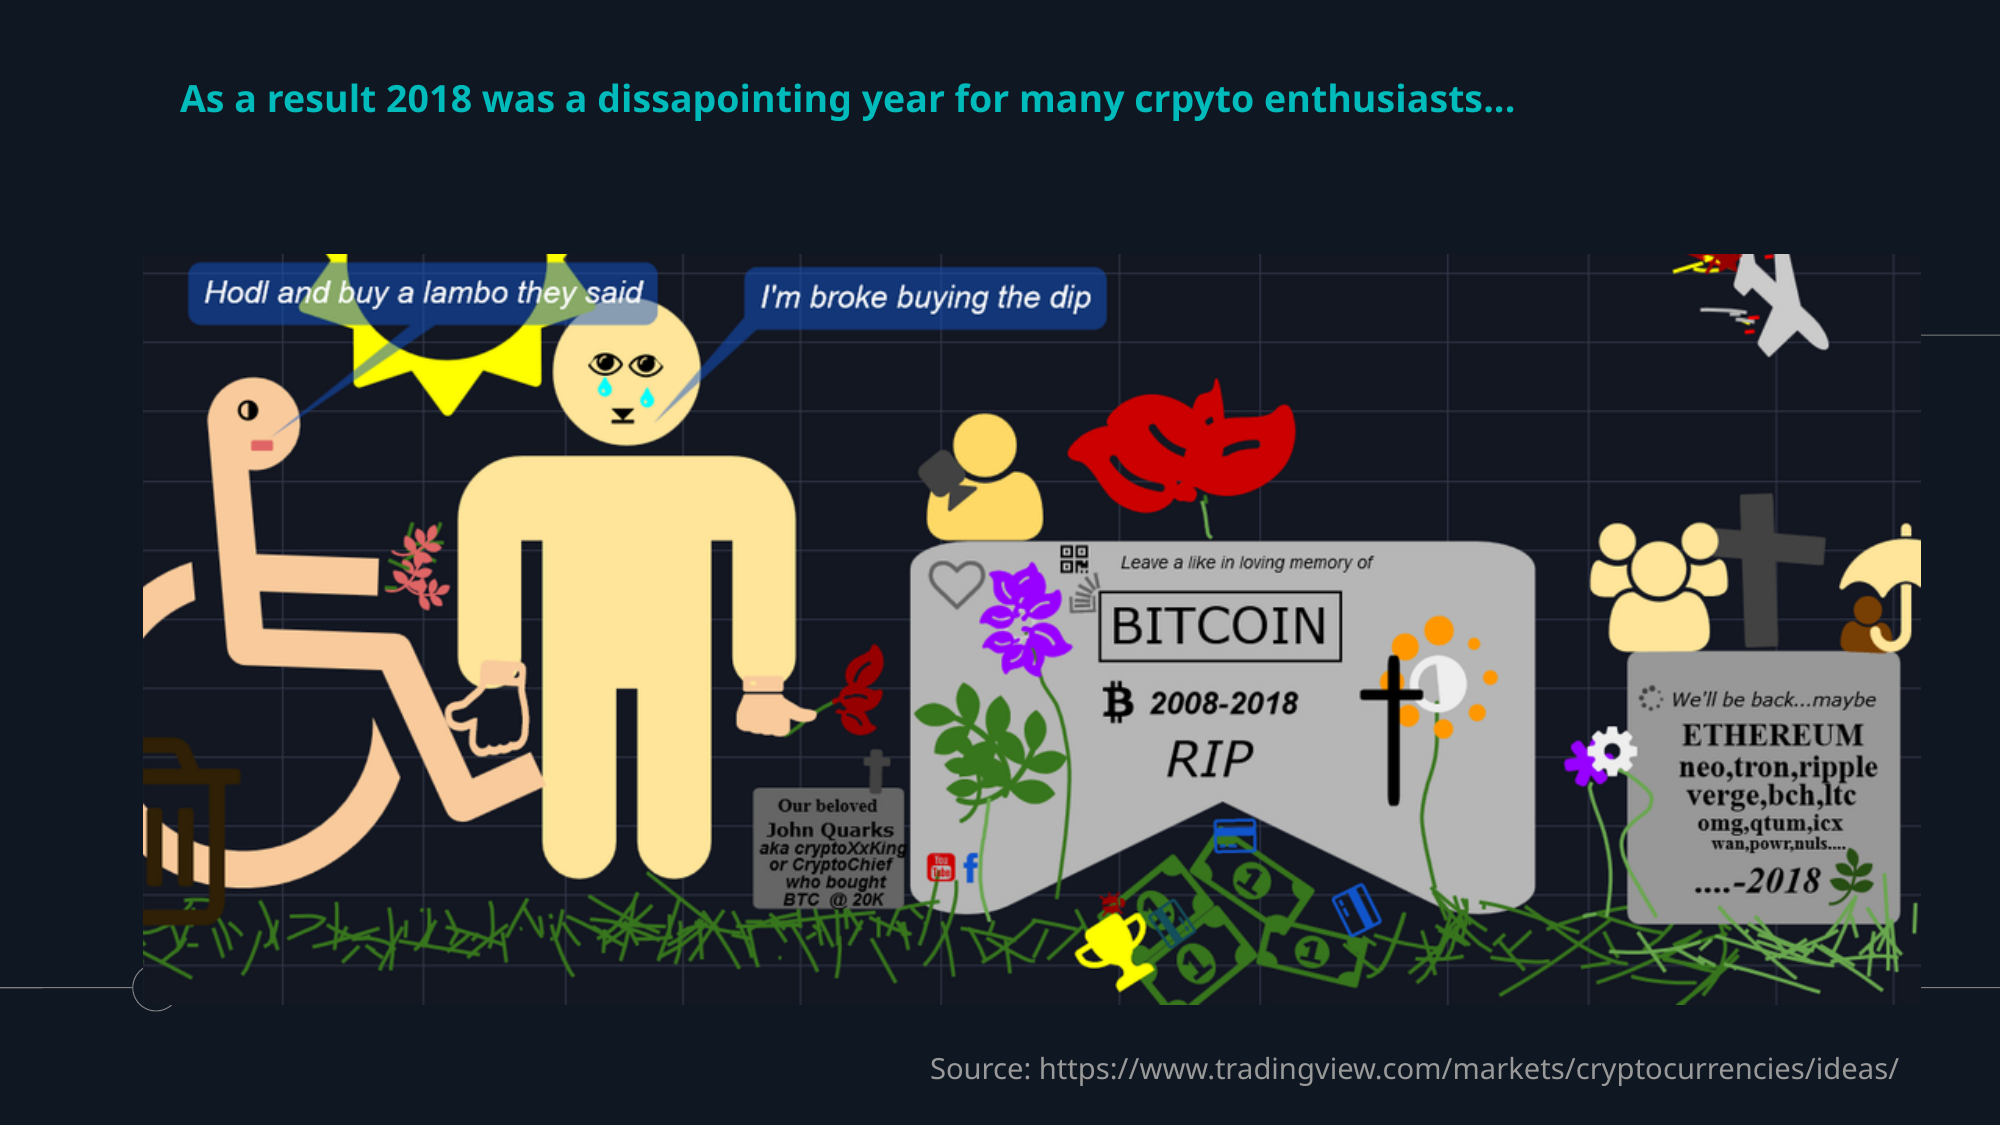

# As a result 2018 was a dissapointing year for many crpyto enthusiasts...
Source: https://www.tradingview.com/markets/cryptocurrencies/ideas/